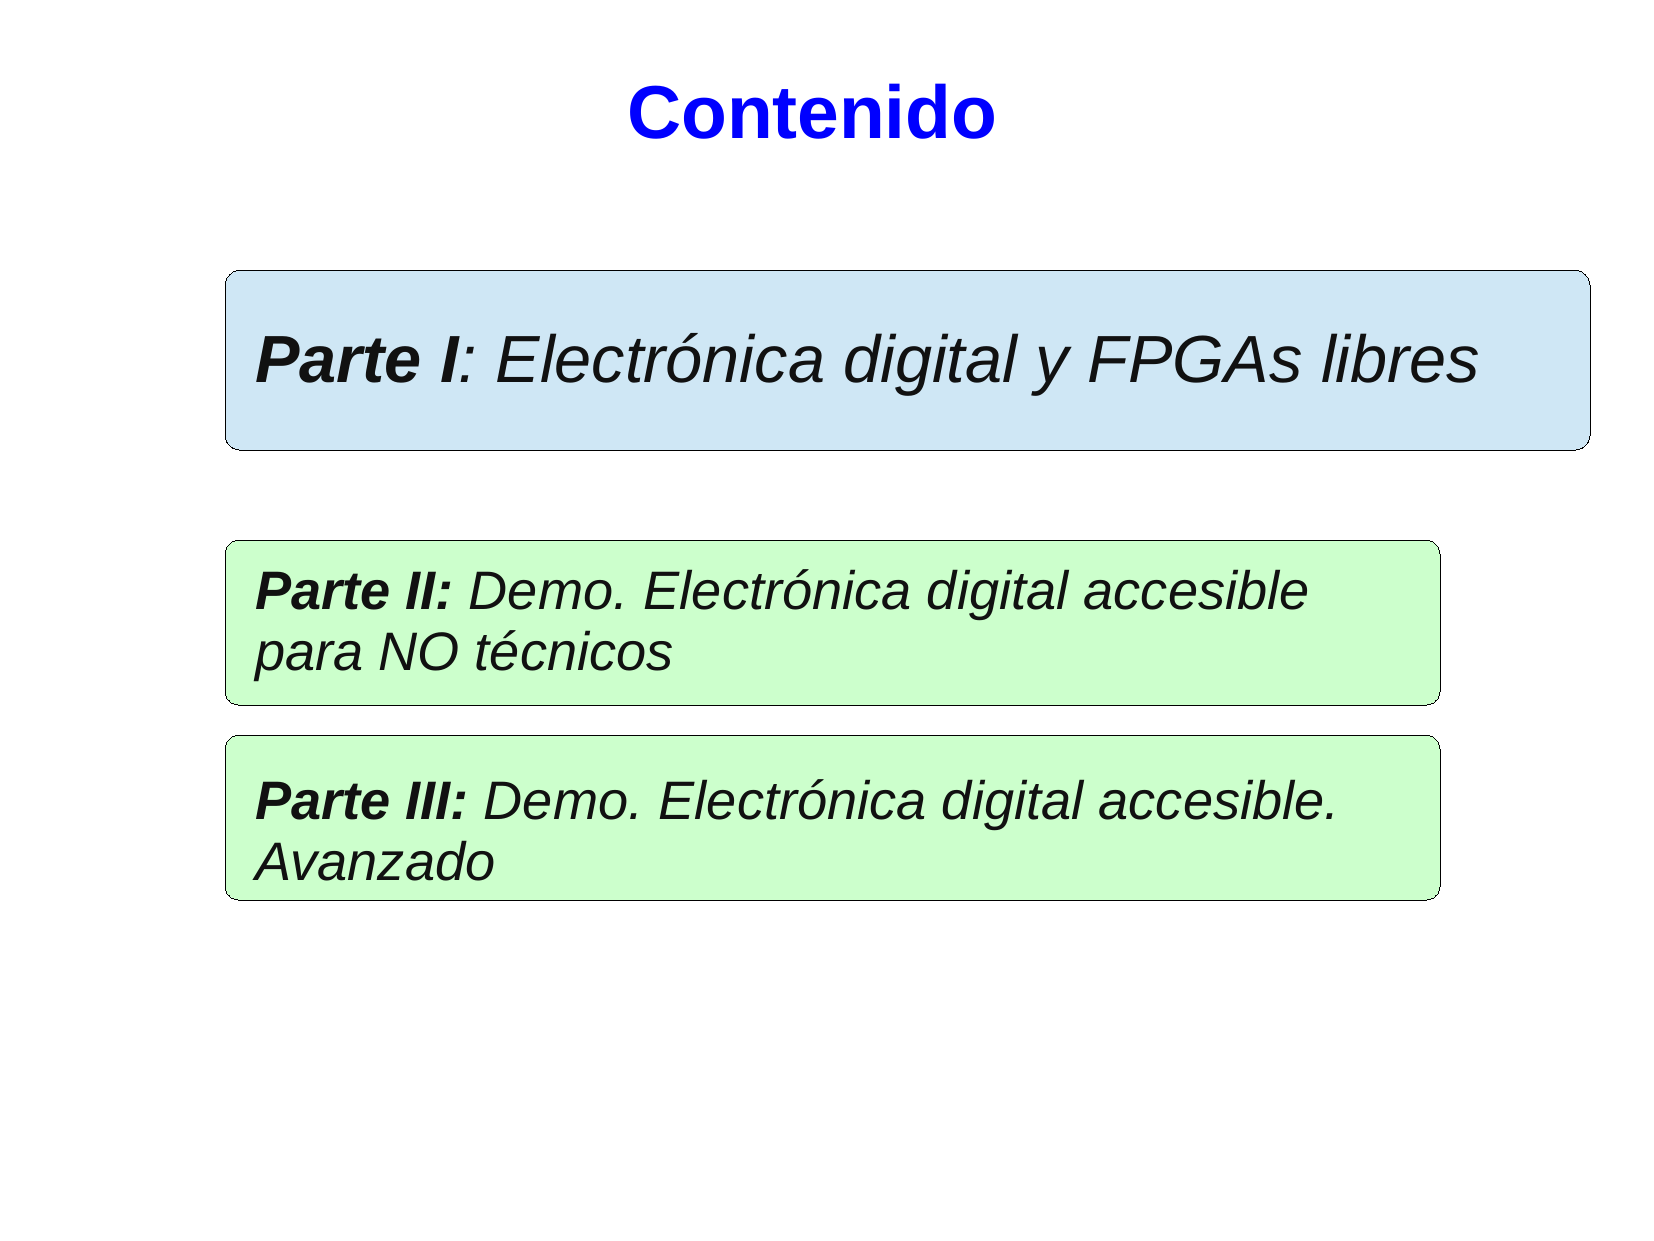

Contenido
Parte I: Electrónica digital y FPGAs libres
Parte II: Demo. Electrónica digital accesible para NO técnicos
Parte III: Demo. Electrónica digital accesible. Avanzado